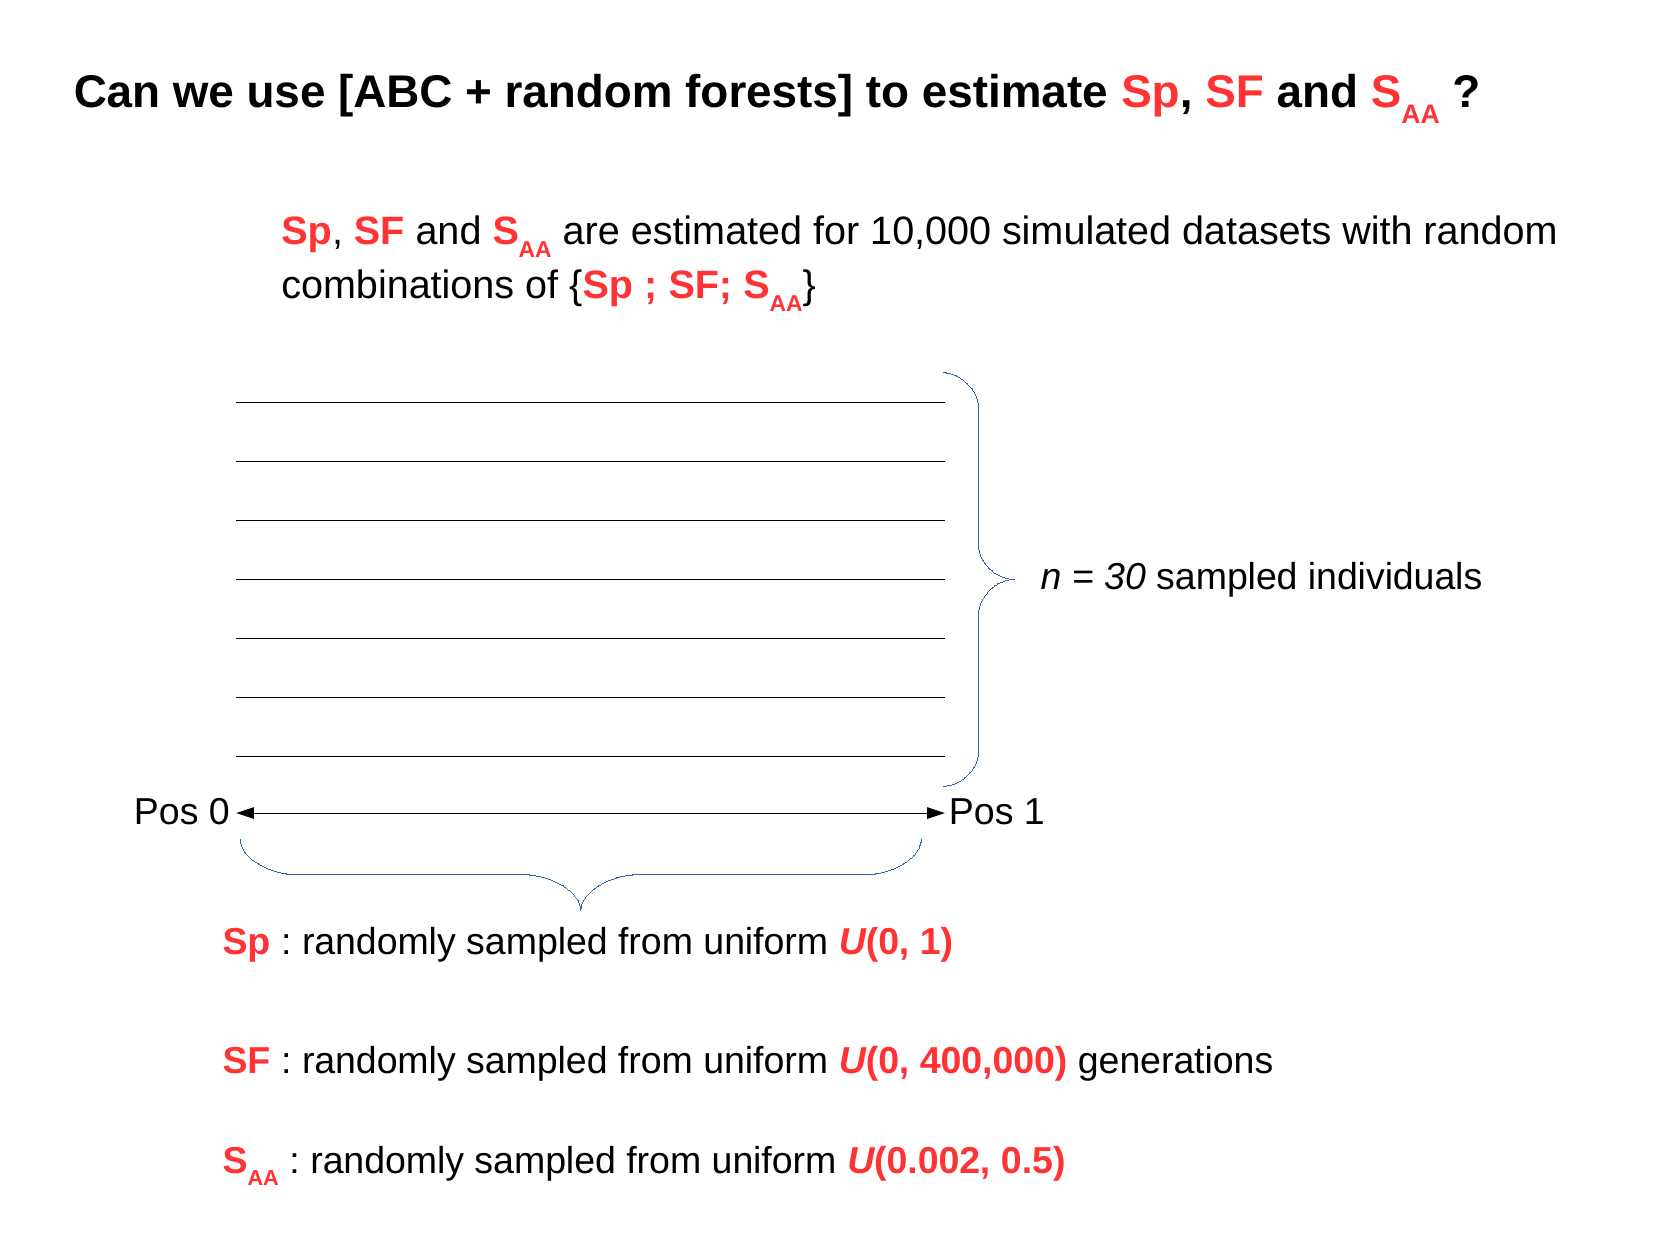

Can we use [ABC + random forests] to estimate Sp, SF and SAA ?
Sp, SF and SAA are estimated for 10,000 simulated datasets with random
combinations of {Sp ; SF; SAA}
n = 30 sampled individuals
Pos 0
Pos 1
Sp : randomly sampled from uniform U(0, 1)
SF : randomly sampled from uniform U(0, 400,000) generations
SAA : randomly sampled from uniform U(0.002, 0.5)